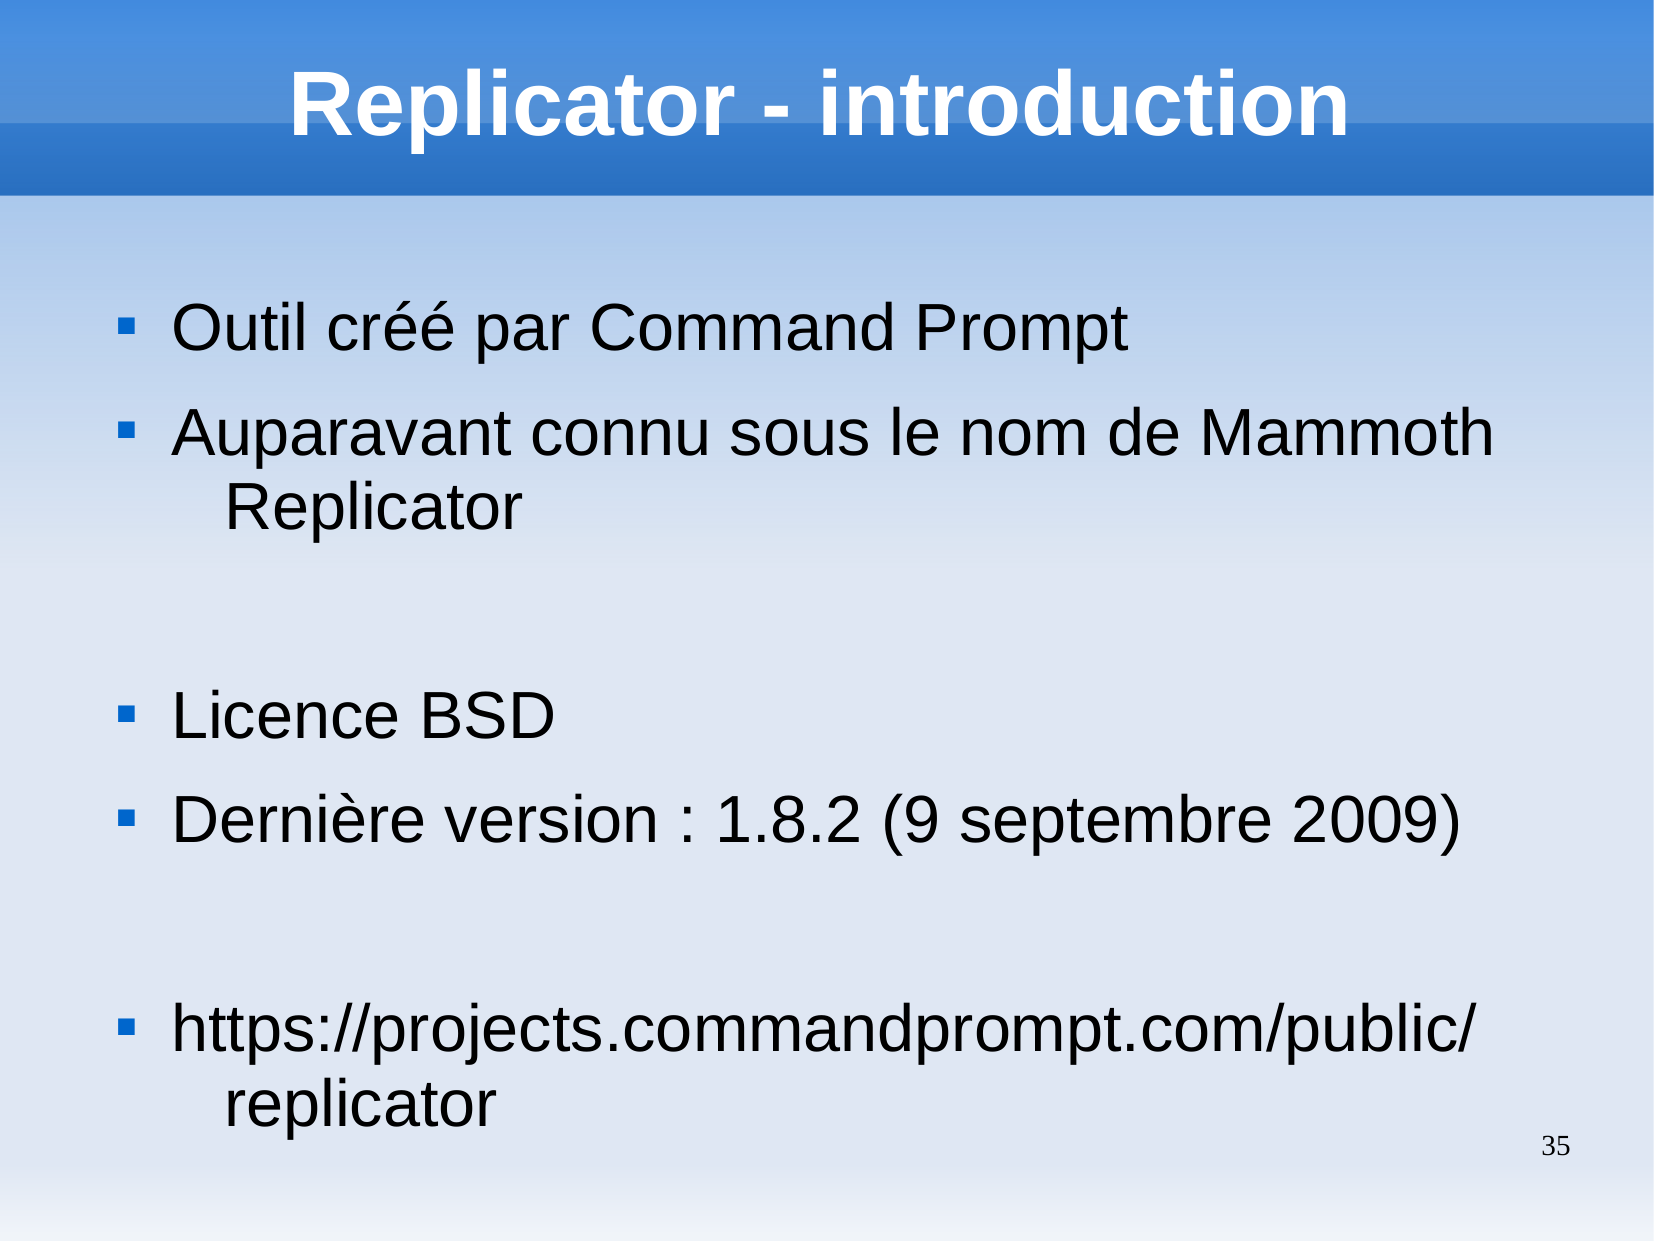

# Replicator - introduction
Outil créé par Command Prompt
Auparavant connu sous le nom de Mammoth Replicator
Licence BSD
Dernière version : 1.8.2 (9 septembre 2009)
https://projects.commandprompt.com/public/replicator
35